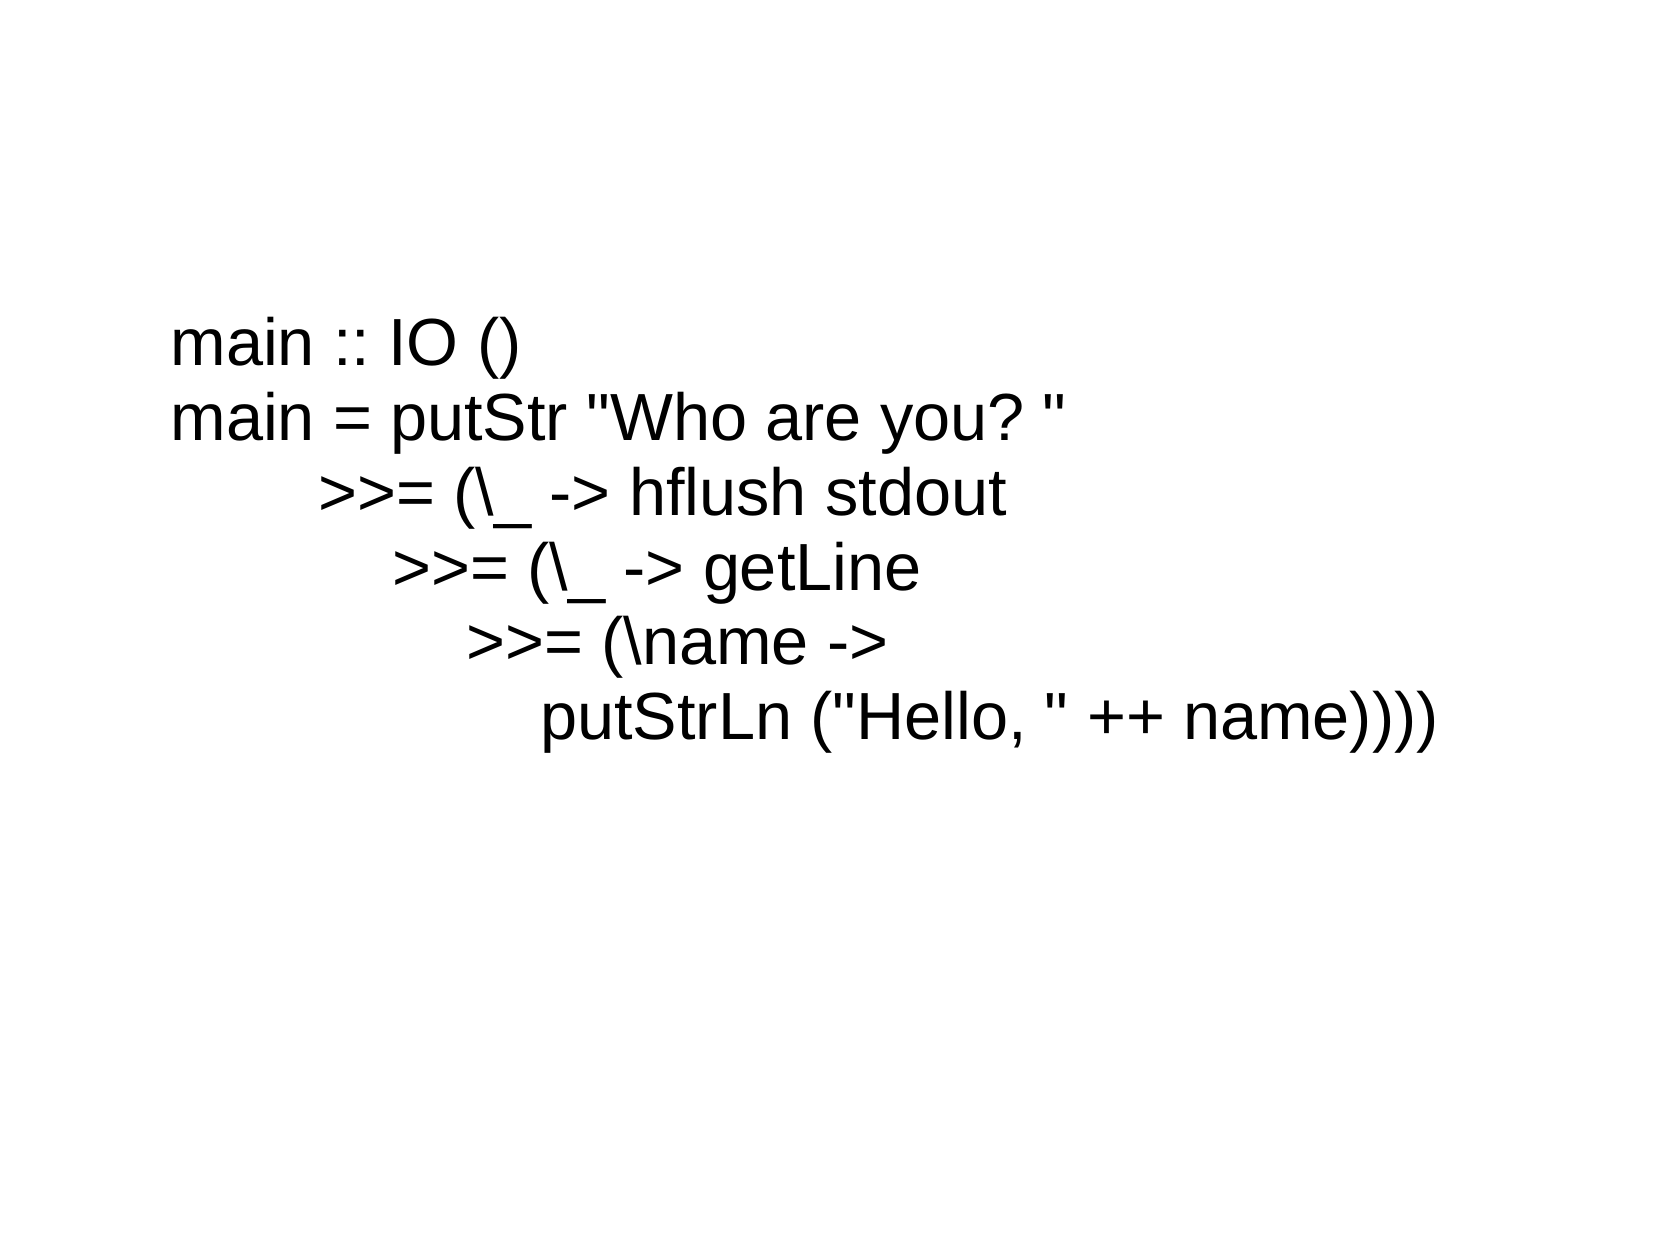

# main :: IO ()
main = putStr "Who are you? "
 >>= (\_ -> hflush stdout
 >>= (\_ -> getLine
 >>= (\name ->
 putStrLn ("Hello, " ++ name))))